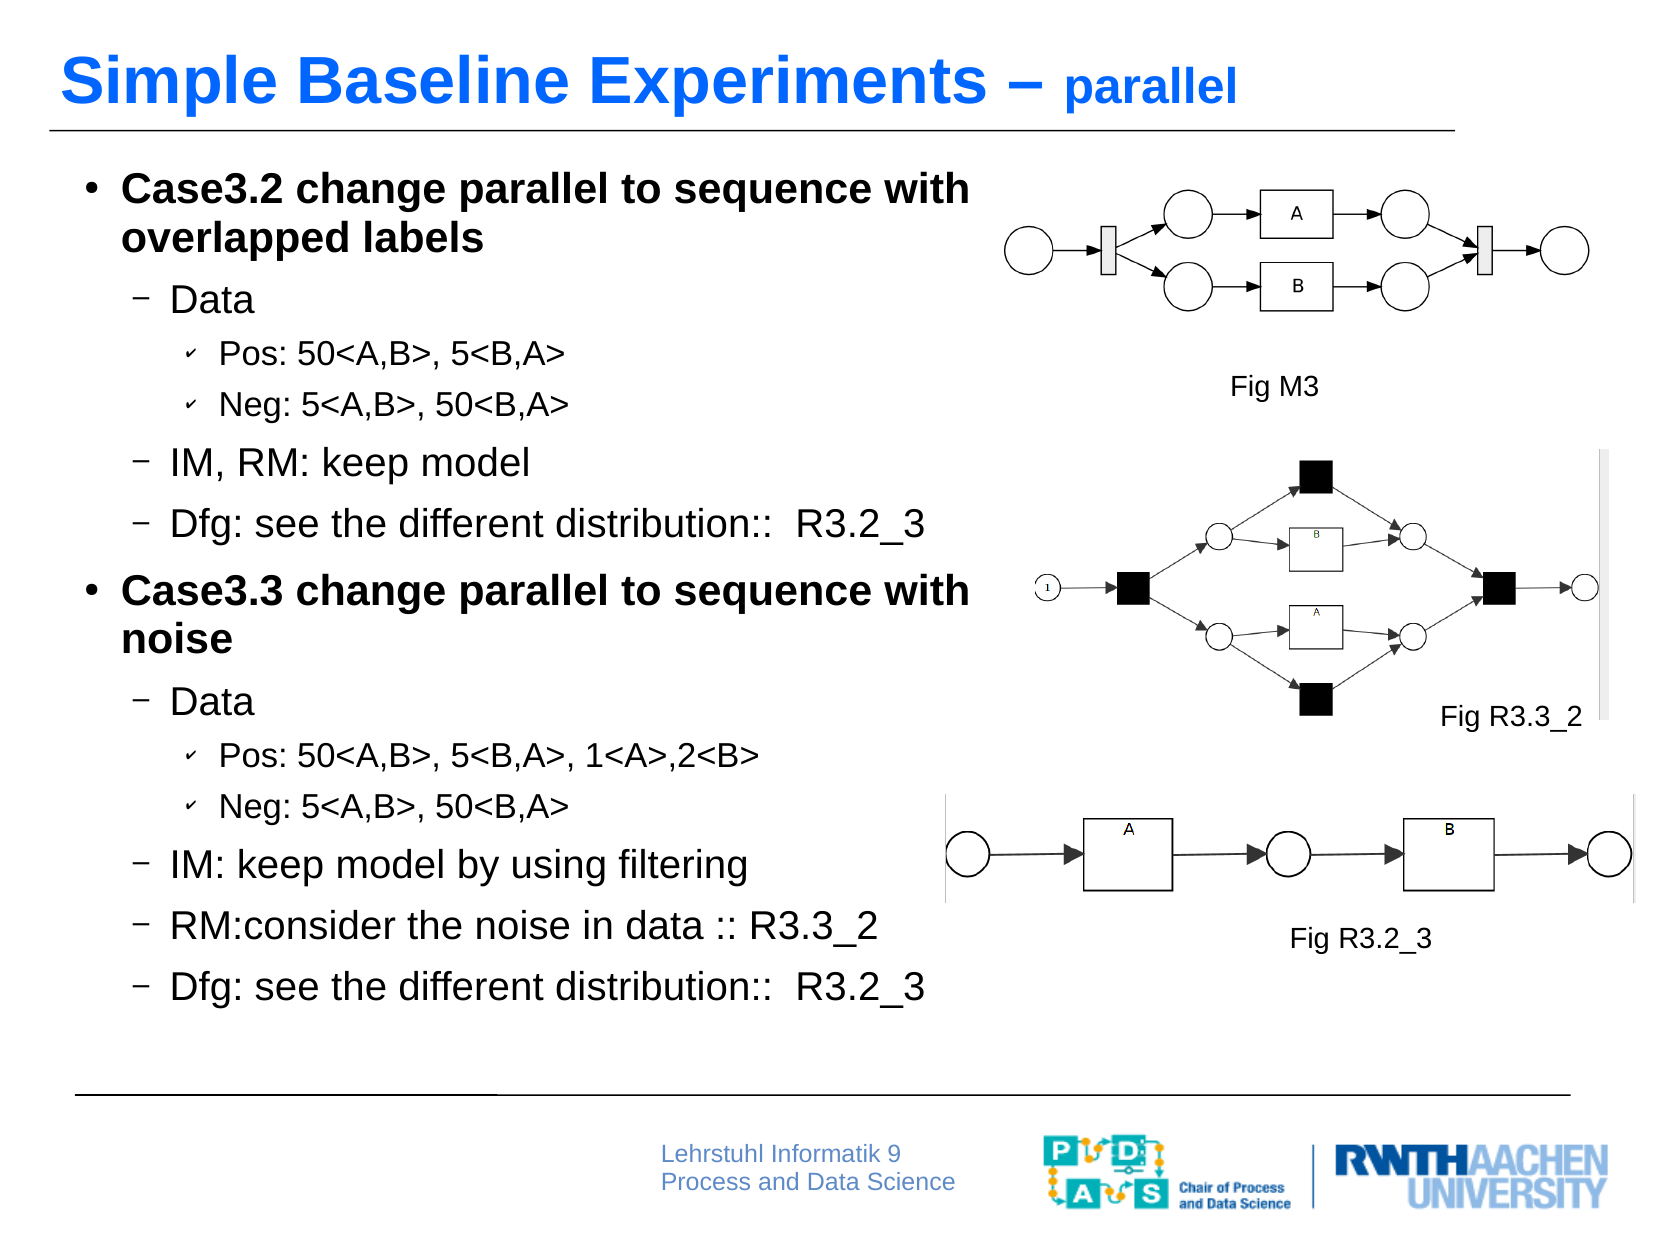

# Simple Baseline Experiments – parallel
Case3.2 change parallel to sequence with overlapped labels
Data
Pos: 50<A,B>, 5<B,A>
Neg: 5<A,B>, 50<B,A>
IM, RM: keep model
Dfg: see the different distribution:: R3.2_3
Case3.3 change parallel to sequence with noise
Data
Pos: 50<A,B>, 5<B,A>, 1<A>,2<B>
Neg: 5<A,B>, 50<B,A>
IM: keep model by using filtering
RM:consider the noise in data :: R3.3_2
Dfg: see the different distribution:: R3.2_3
Fig M3
Fig R3.3_2
Fig R3.2_3